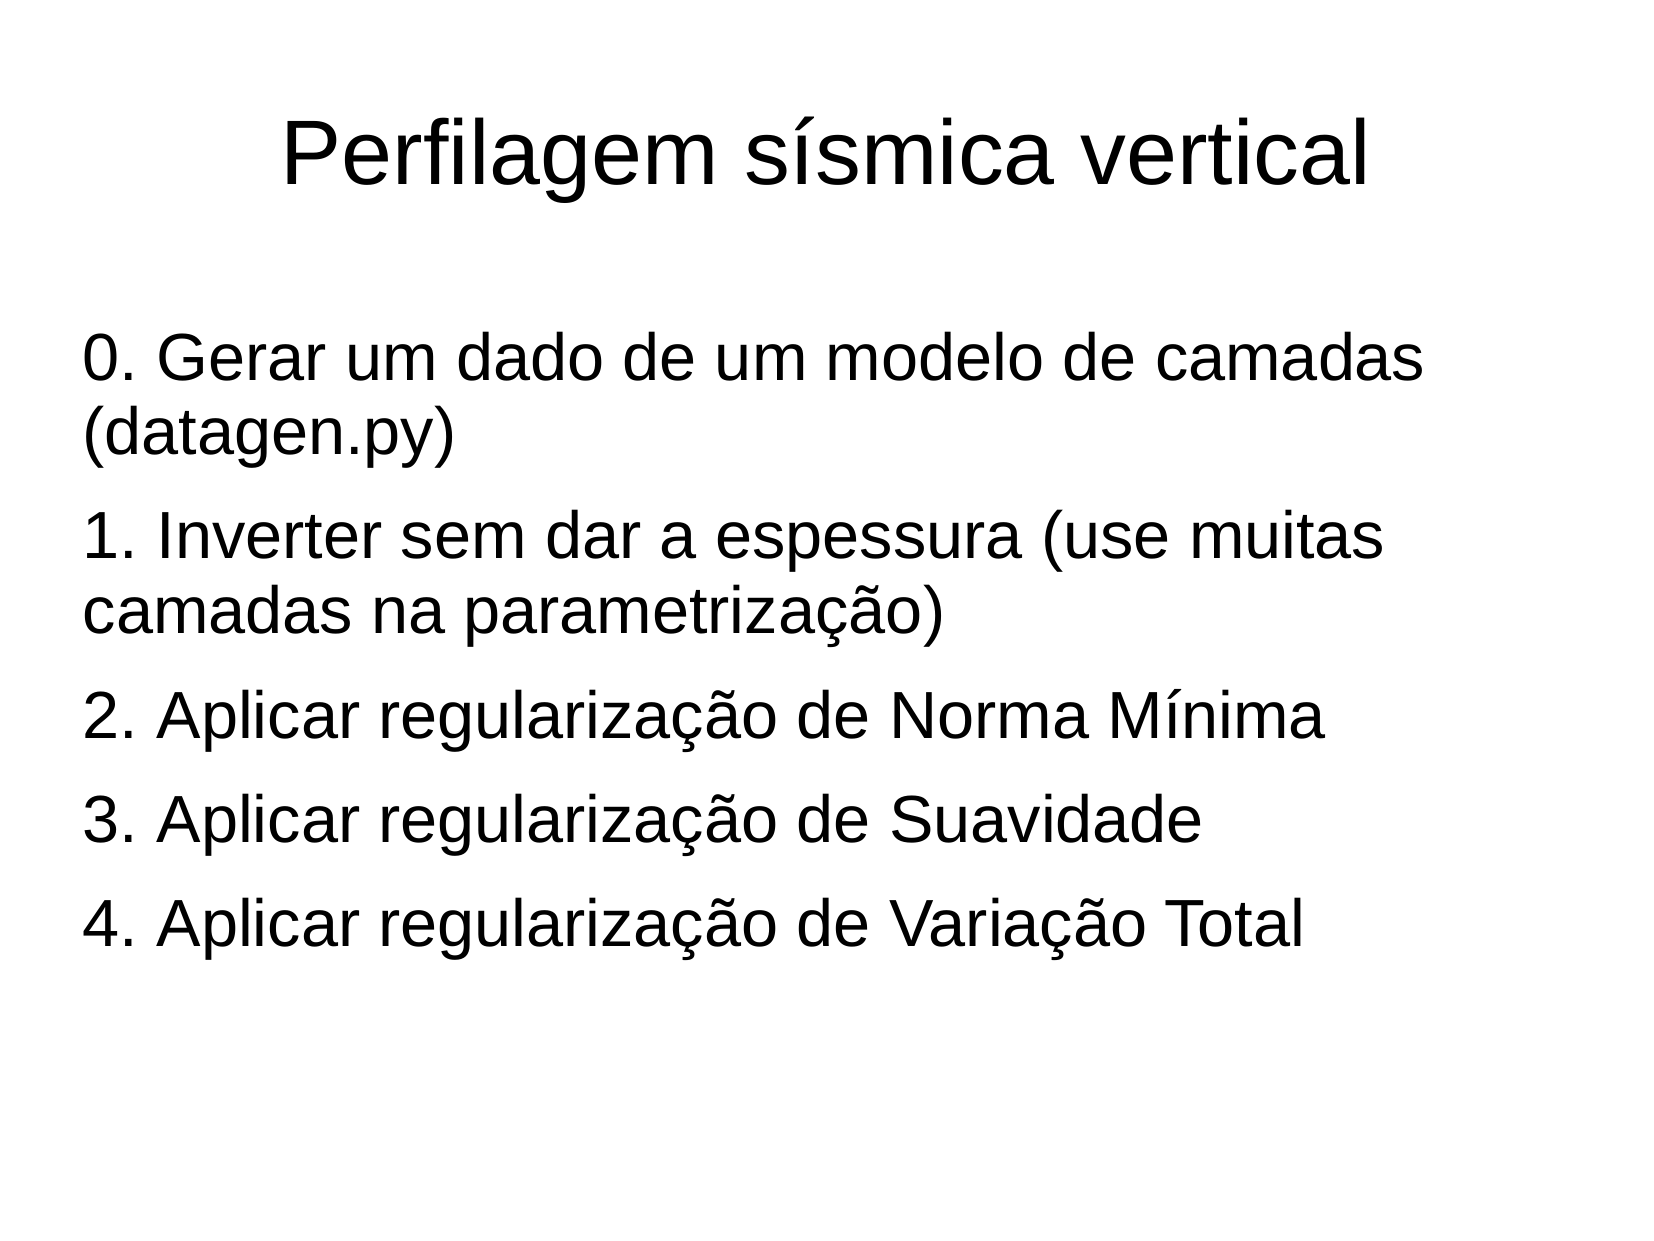

# Perfilagem sísmica vertical
 Gerar um dado de um modelo de camadas (datagen.py)
 Inverter sem dar a espessura (use muitas camadas na parametrização)
 Aplicar regularização de Norma Mínima
 Aplicar regularização de Suavidade
 Aplicar regularização de Variação Total